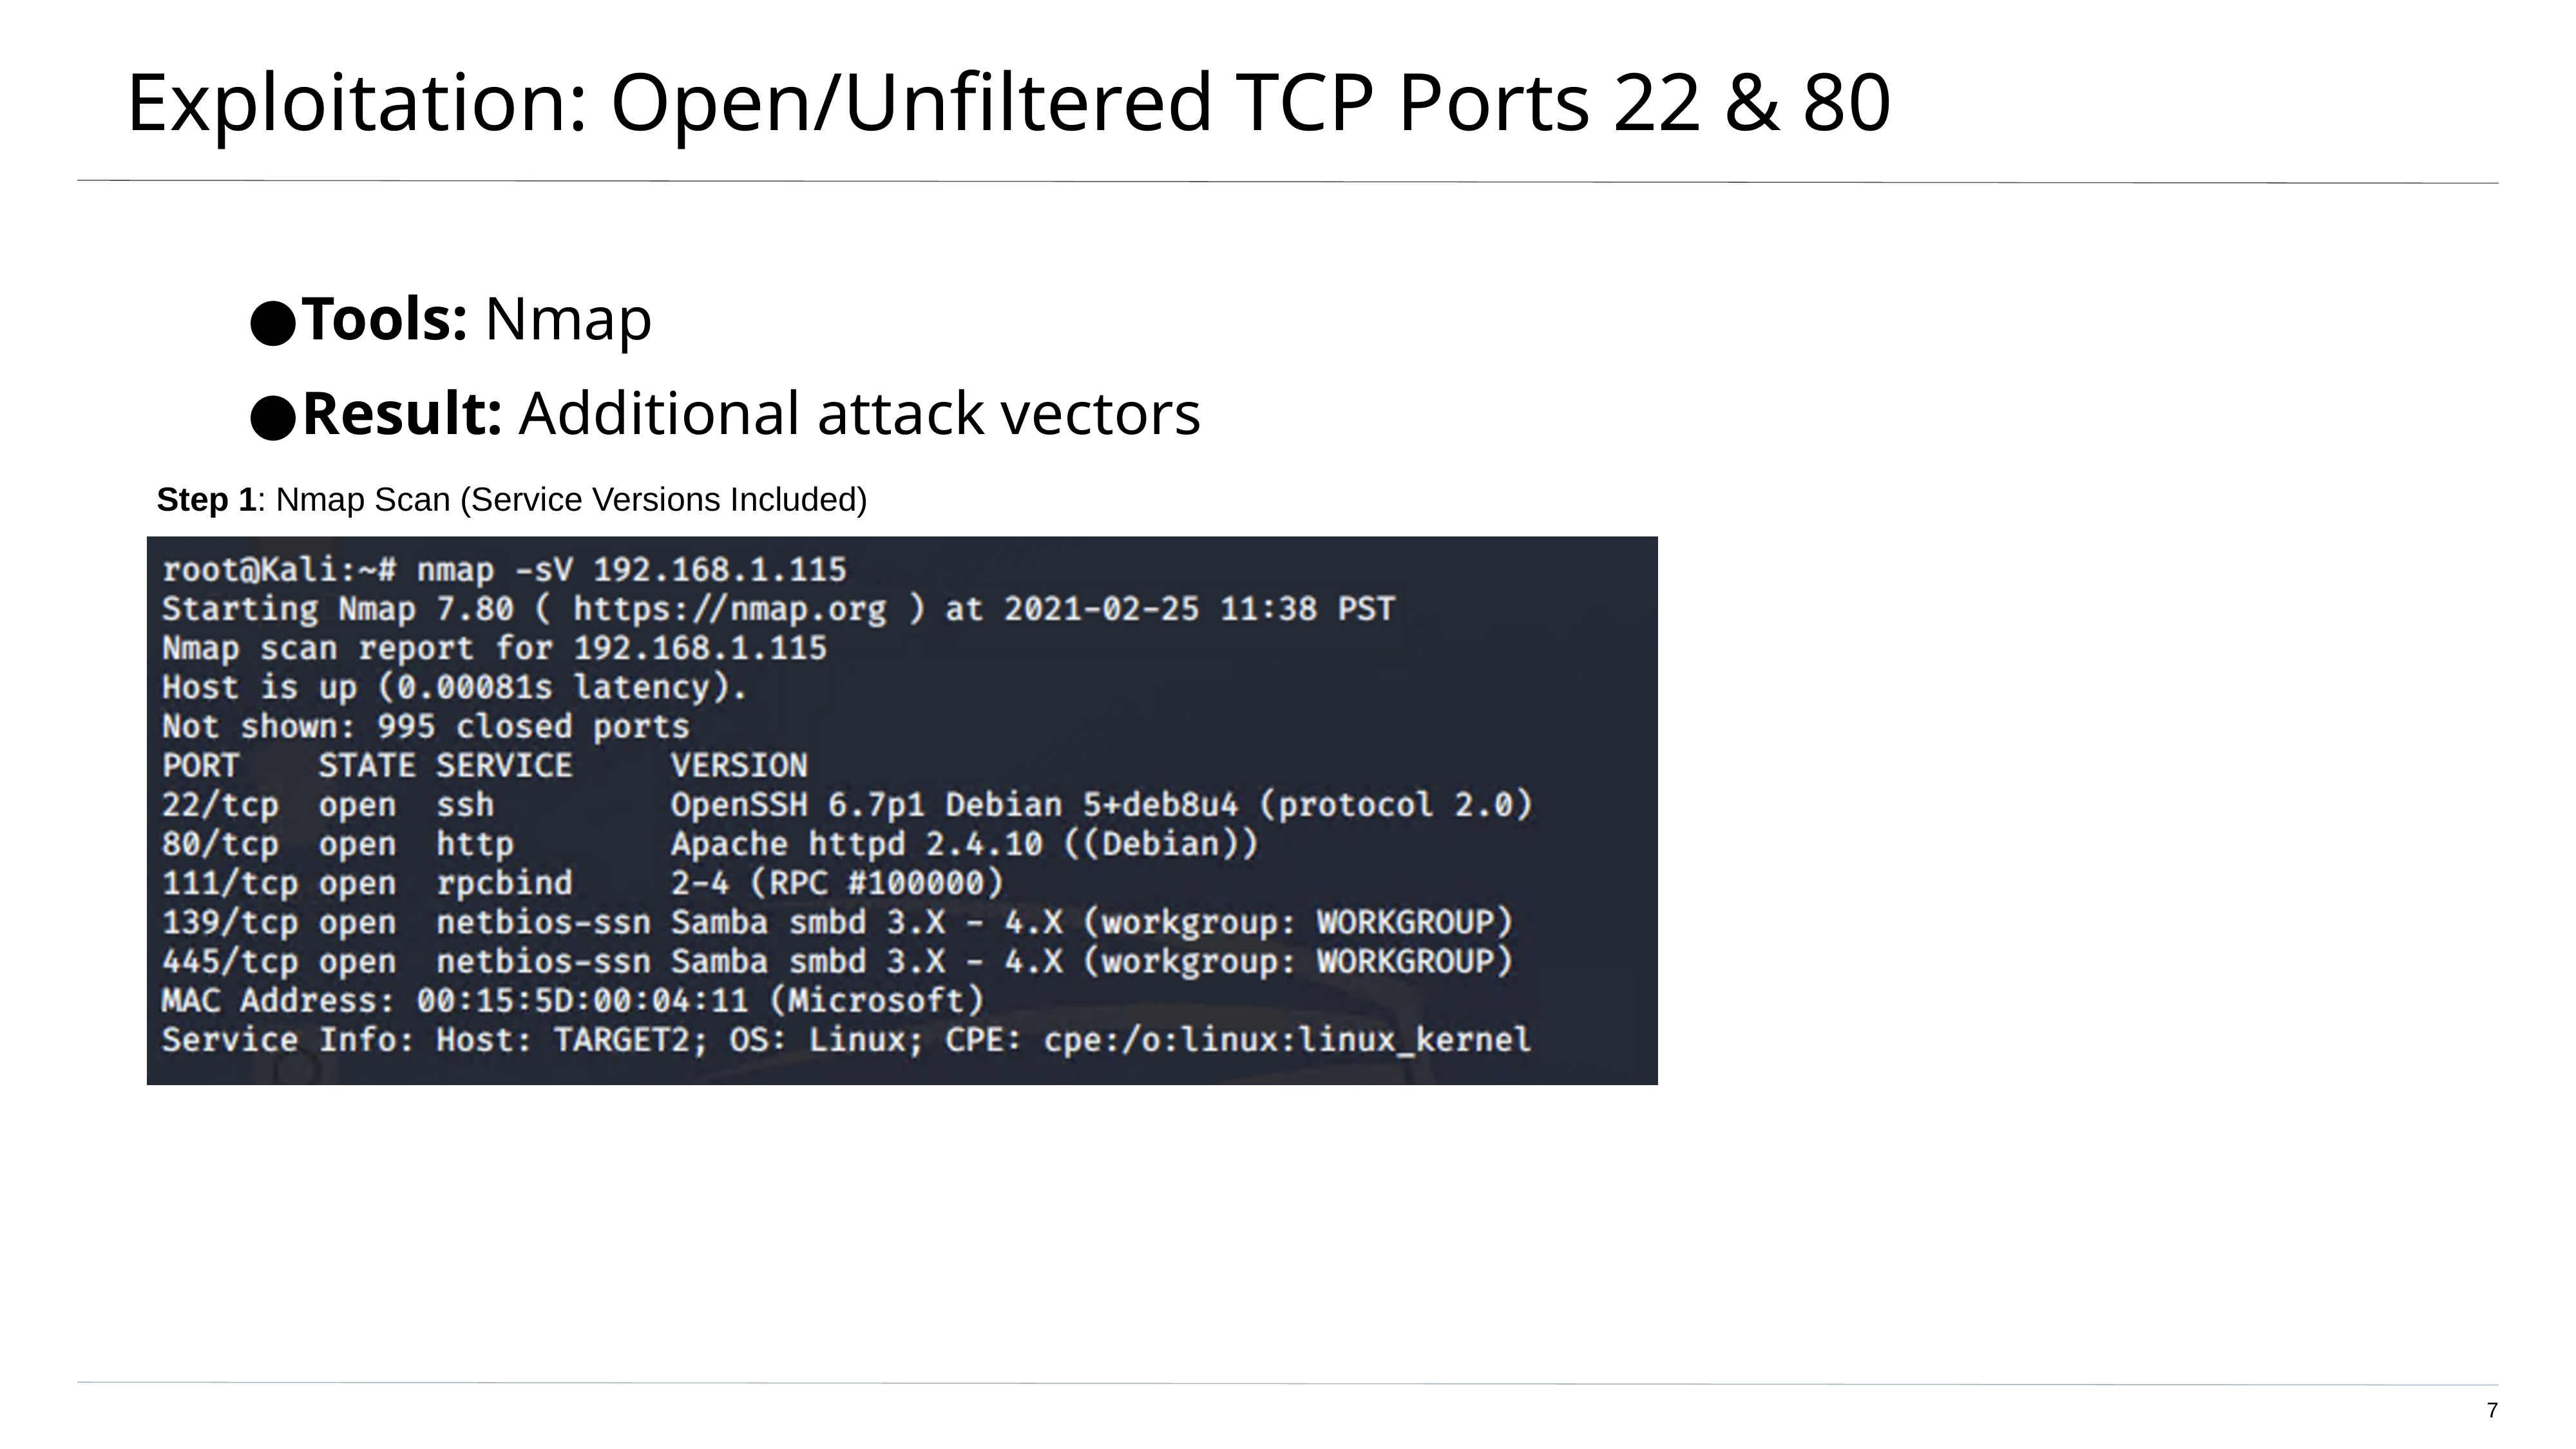

# Exploitation: Open/Unfiltered TCP Ports 22 & 80
Tools: Nmap
Result: Additional attack vectors
Step 1: Nmap Scan (Service Versions Included)